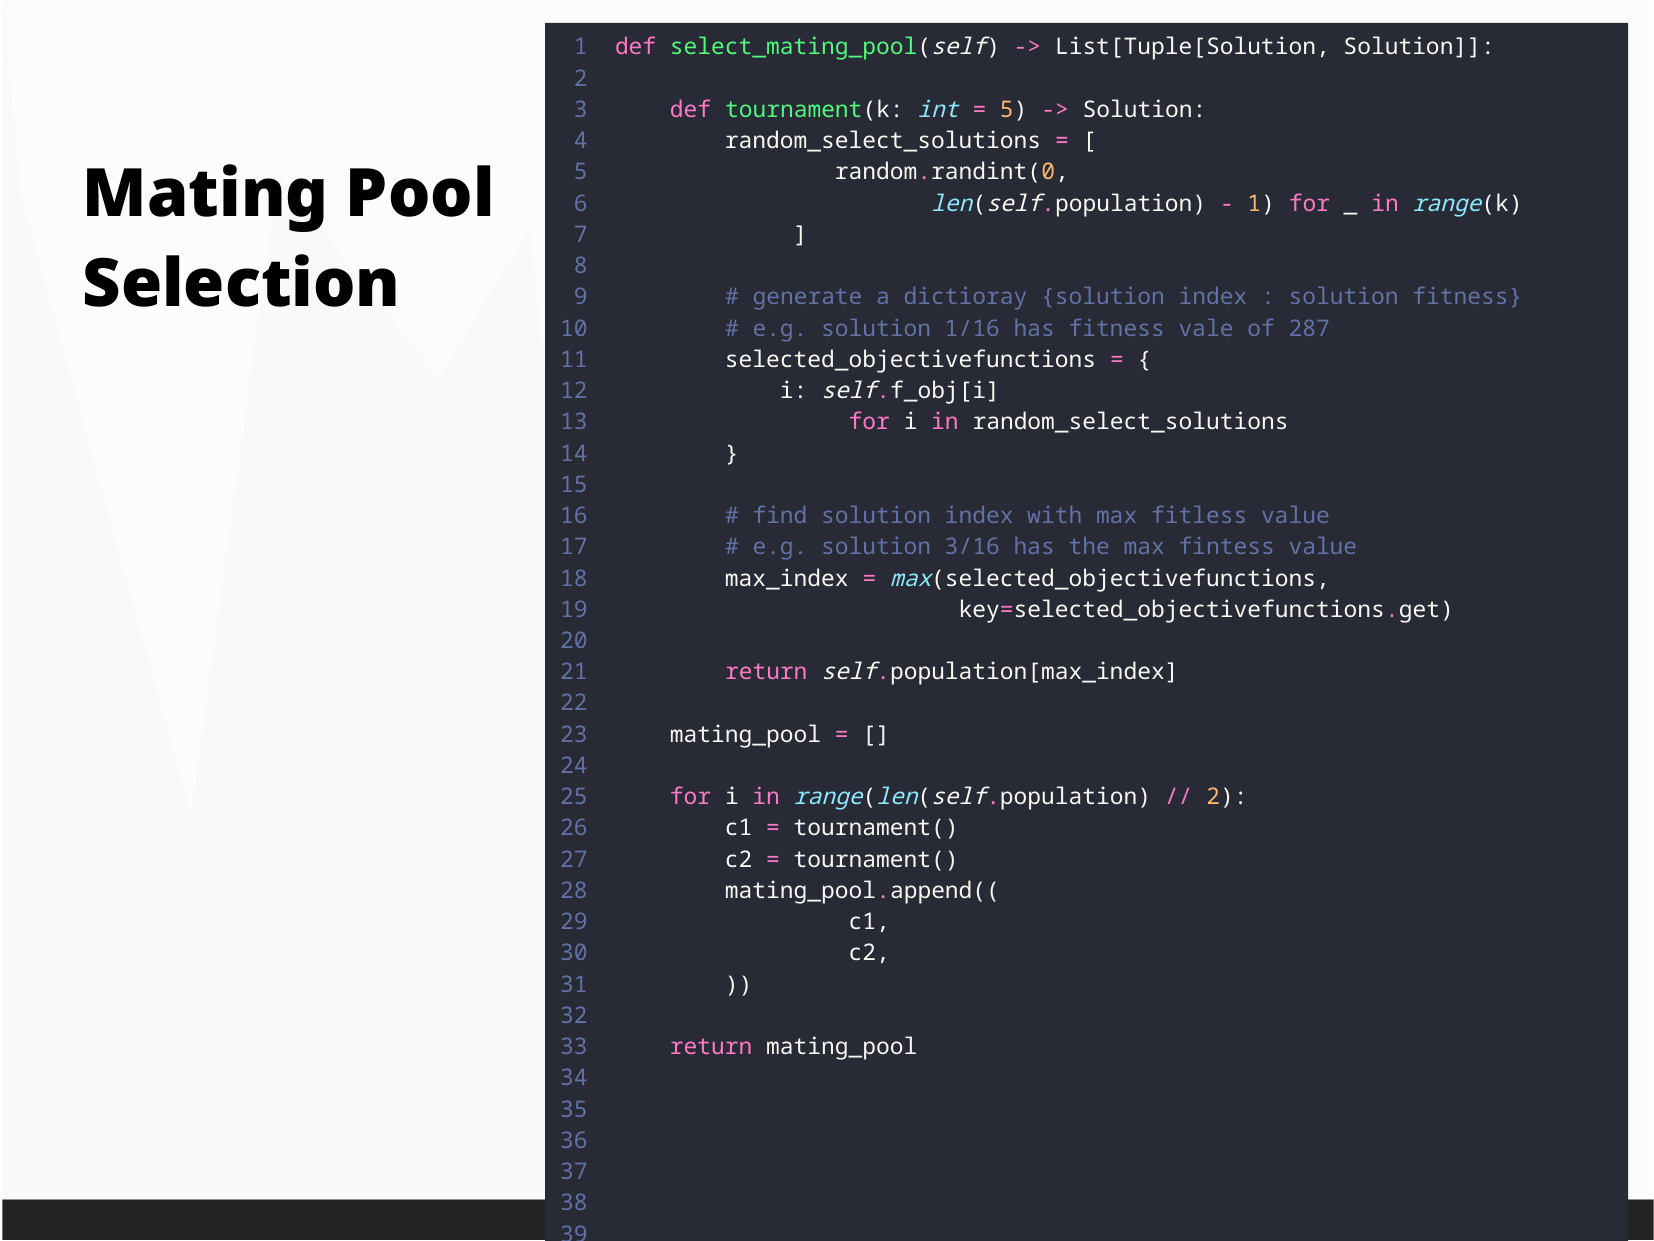

1 def select_mating_pool(self) -> List[Tuple[Solution, Solution]]:
 2
 3 def tournament(k: int = 5) -> Solution:
 4 random_select_solutions = [
 5 random.randint(0,
 6 len(self.population) - 1) for _ in range(k)
 7 ]
 8
 9 # generate a dictioray {solution index : solution fitness}
10 # e.g. solution 1/16 has fitness vale of 287
11 selected_objectivefunctions = {
12 i: self.f_obj[i]
13 for i in random_select_solutions
14 }
15
16 # find solution index with max fitless value
17 # e.g. solution 3/16 has the max fintess value
18 max_index = max(selected_objectivefunctions,
19 key=selected_objectivefunctions.get)
20
21 return self.population[max_index]
22
23 mating_pool = []
24
25 for i in range(len(self.population) // 2):
26 c1 = tournament()
27 c2 = tournament()
28 mating_pool.append((
29 c1,
30 c2,
31 ))
32
33 return mating_pool
34
35
36
37
38
39
40
41
# Mating Pool Selection